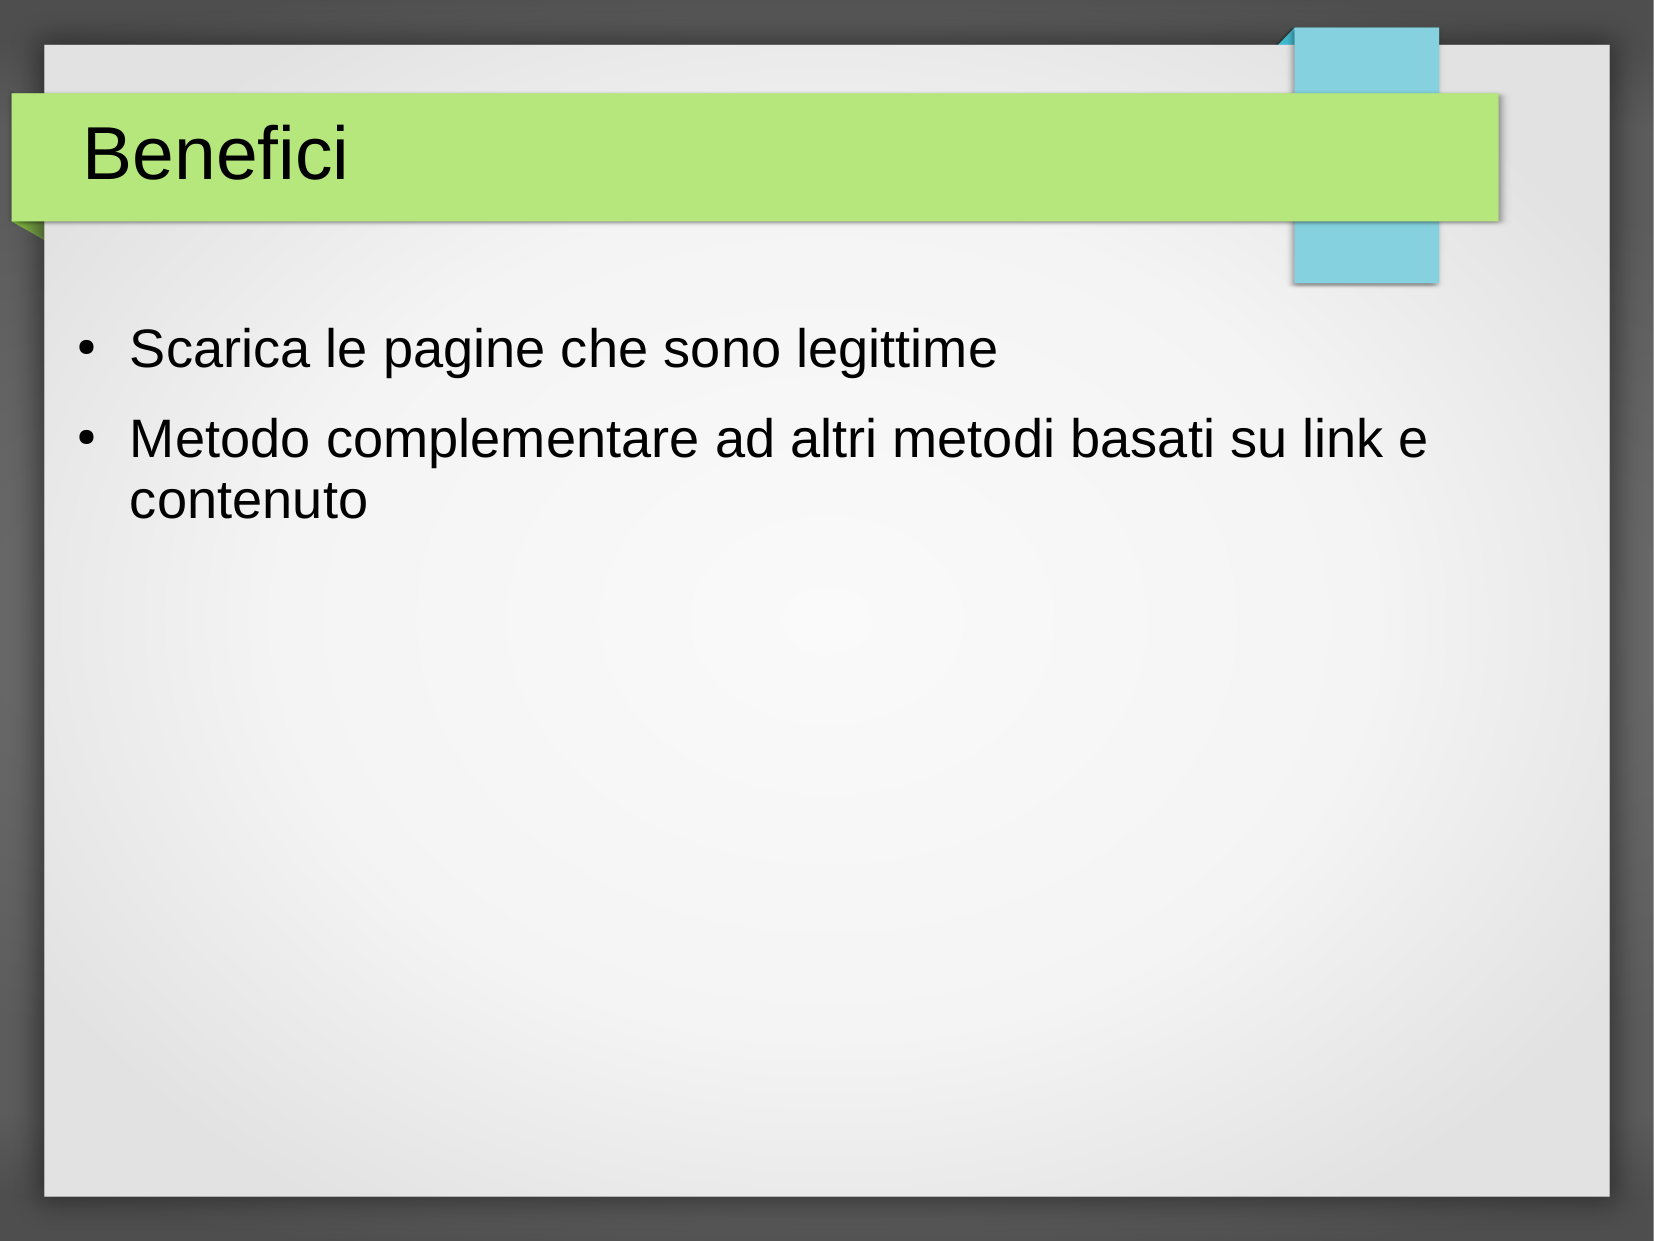

# Benefici
Scarica le pagine che sono legittime
Metodo complementare ad altri metodi basati su link e contenuto